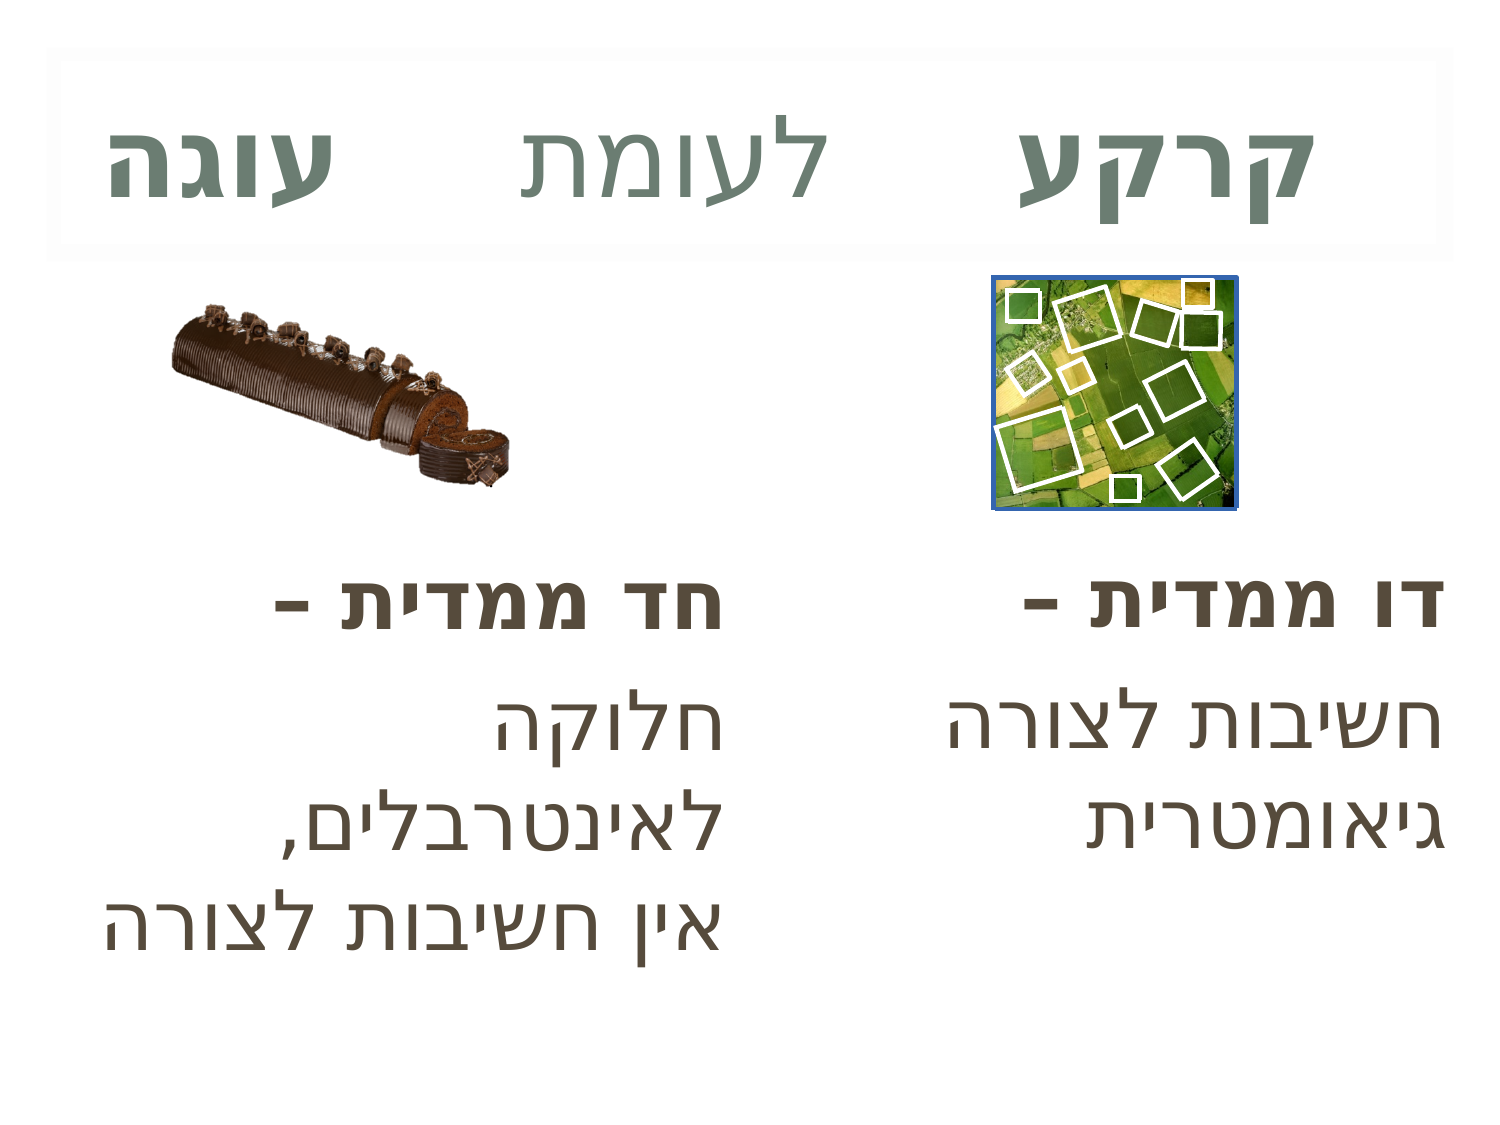

קרקע לעומת עוגה
דו ממדית –
חשיבות לצורה גיאומטרית
חד ממדית –
חלוקה לאינטרבלים,
אין חשיבות לצורה